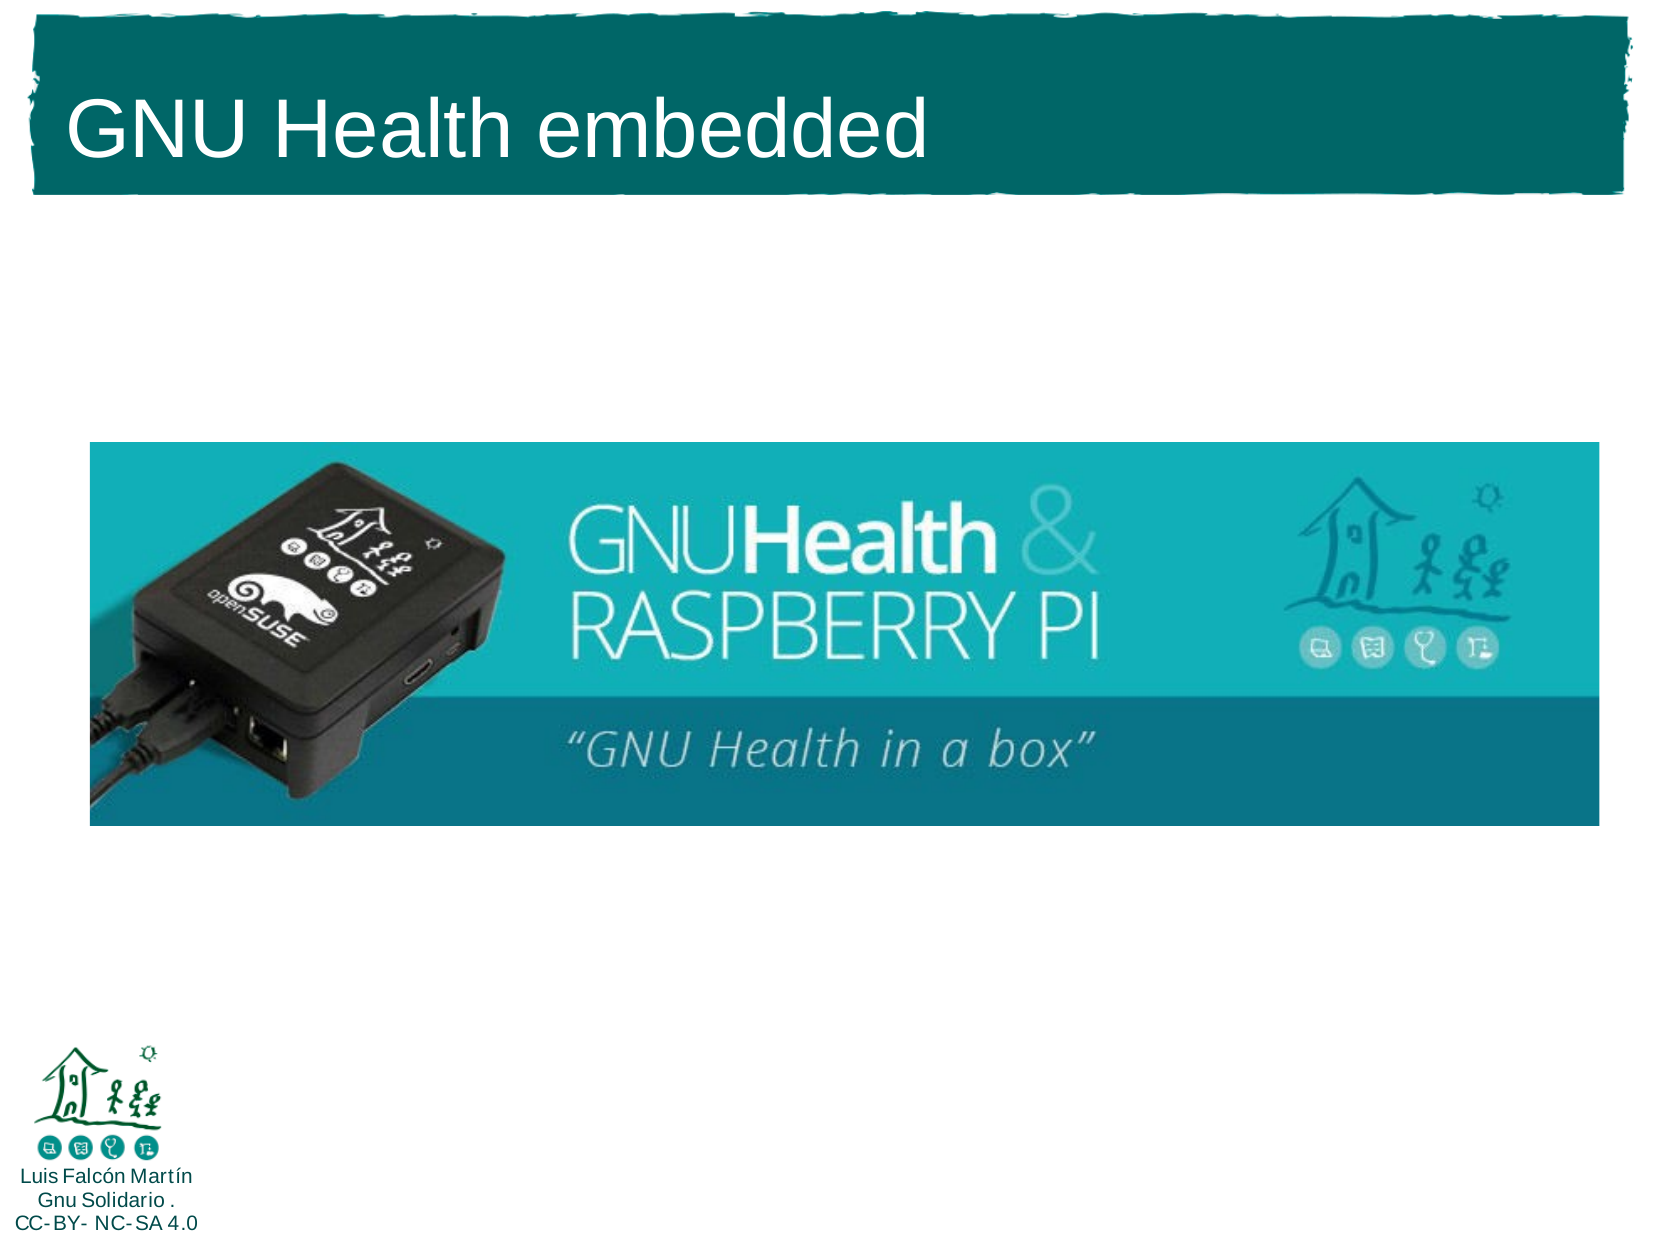

# GNU Health embedded
LuisFalcónMartín
GnuSolidario.
CC-BY-NC-SA4.0